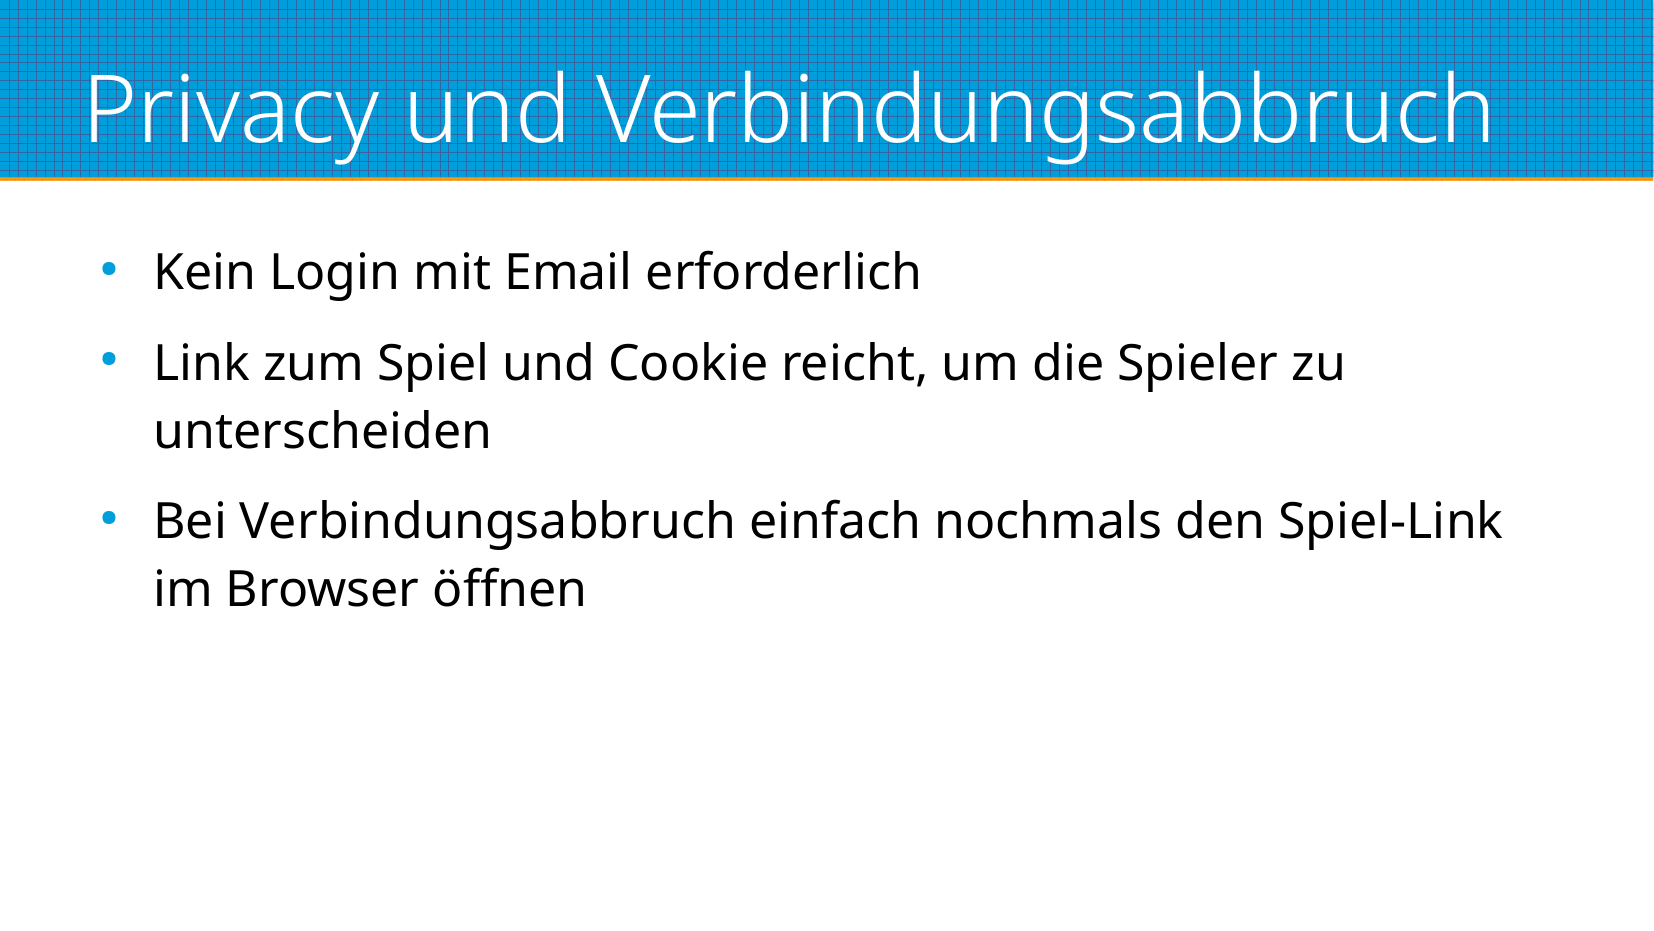

# Privacy und Verbindungsabbruch
Kein Login mit Email erforderlich
Link zum Spiel und Cookie reicht, um die Spieler zu unterscheiden
Bei Verbindungsabbruch einfach nochmals den Spiel-Link im Browser öffnen